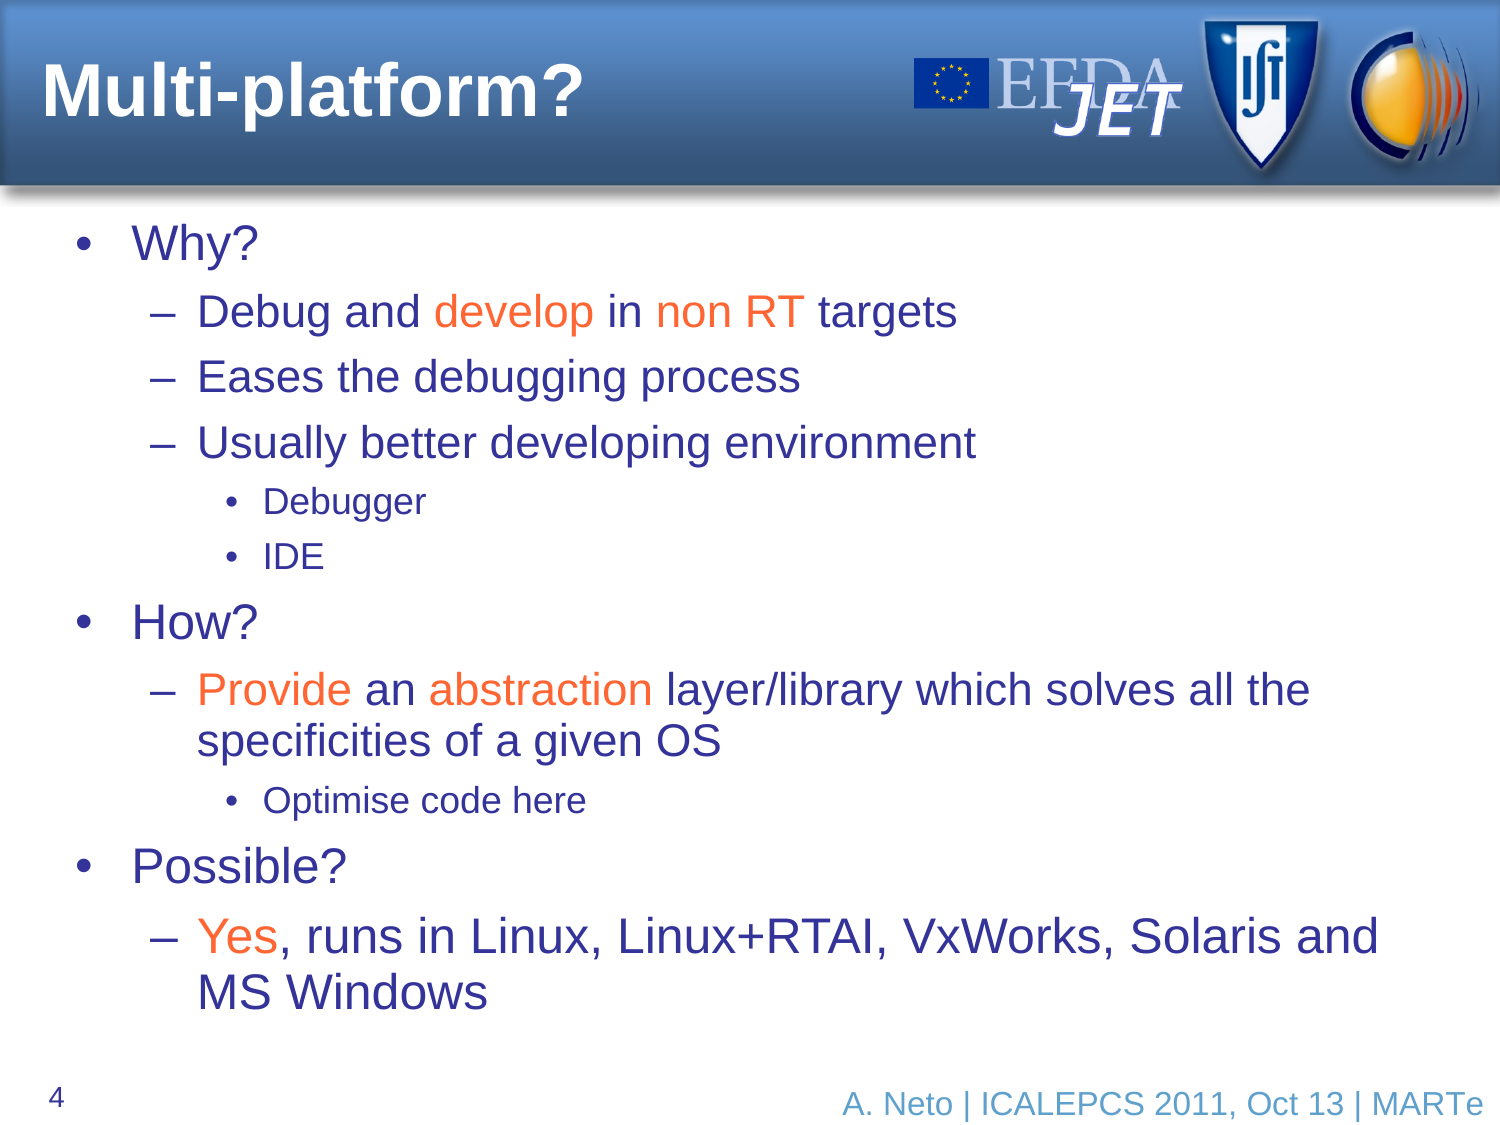

# Multi-platform?
Why?
Debug and develop in non RT targets
Eases the debugging process
Usually better developing environment
Debugger
IDE
How?
Provide an abstraction layer/library which solves all the specificities of a given OS
Optimise code here
Possible?
Yes, runs in Linux, Linux+RTAI, VxWorks, Solaris and MS Windows